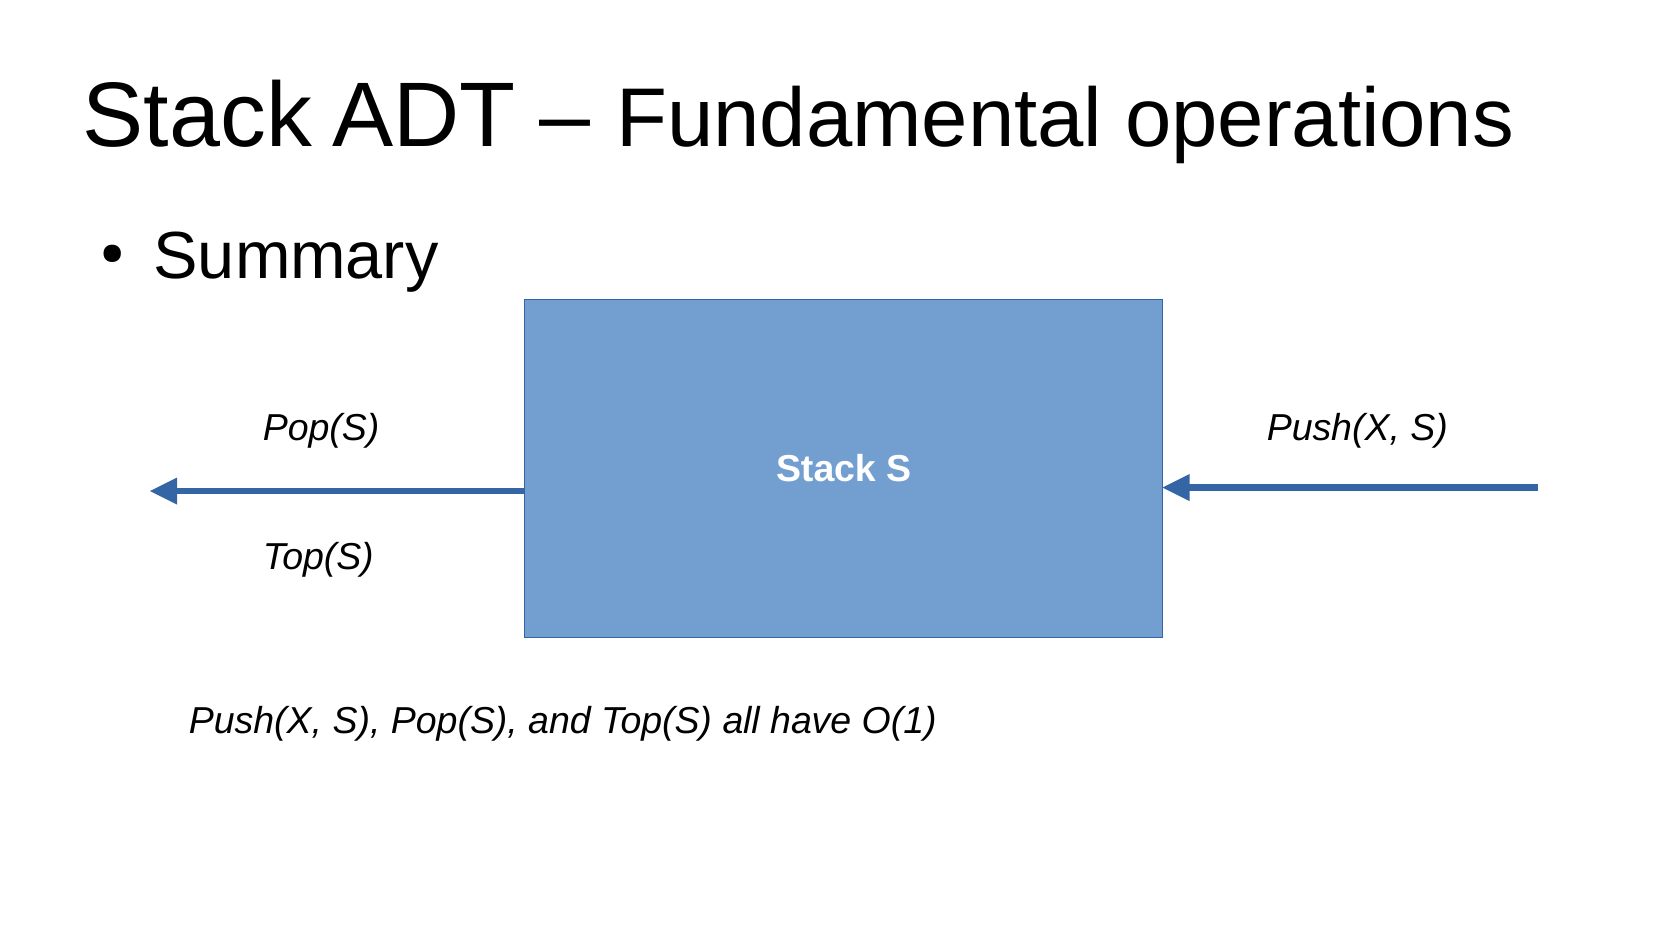

# Stack ADT – Fundamental operations
Summary
Stack S
Pop(S)
Push(X, S)
Top(S)
Push(X, S), Pop(S), and Top(S) all have O(1)